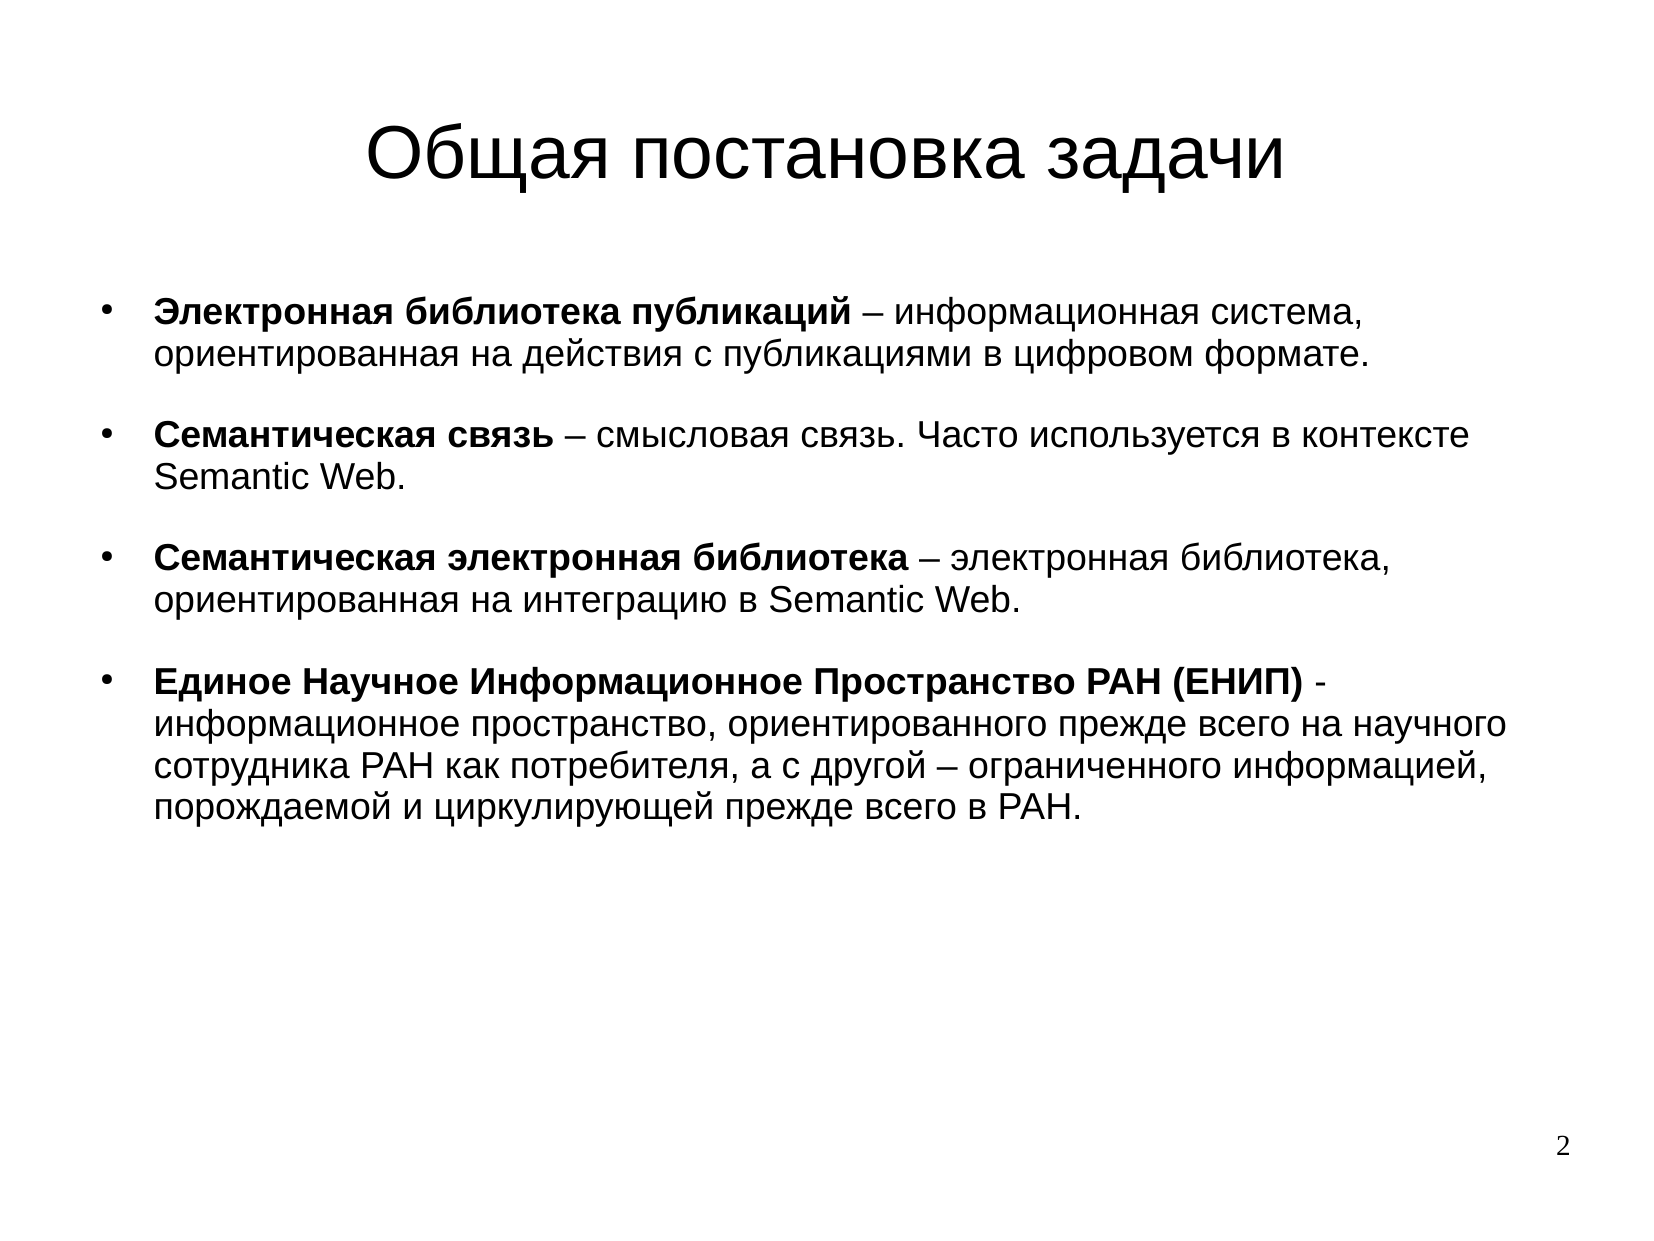

# Общая постановка задачи
Электронная библиотека публикаций – информационная система, ориентированная на действия с публикациями в цифровом формате.
Семантическая связь – смысловая связь. Часто используется в контексте Semantic Web.
Семантическая электронная библиотека – электронная библиотека, ориентированная на интеграцию в Semantic Web.
Единое Научное Информационное Пространство РАН (ЕНИП) - информационное пространство, ориентированного прежде всего на научного сотрудника РАН как потребителя, а с другой – ограниченного информацией, порождаемой и циркулирующей прежде всего в РАН.
2